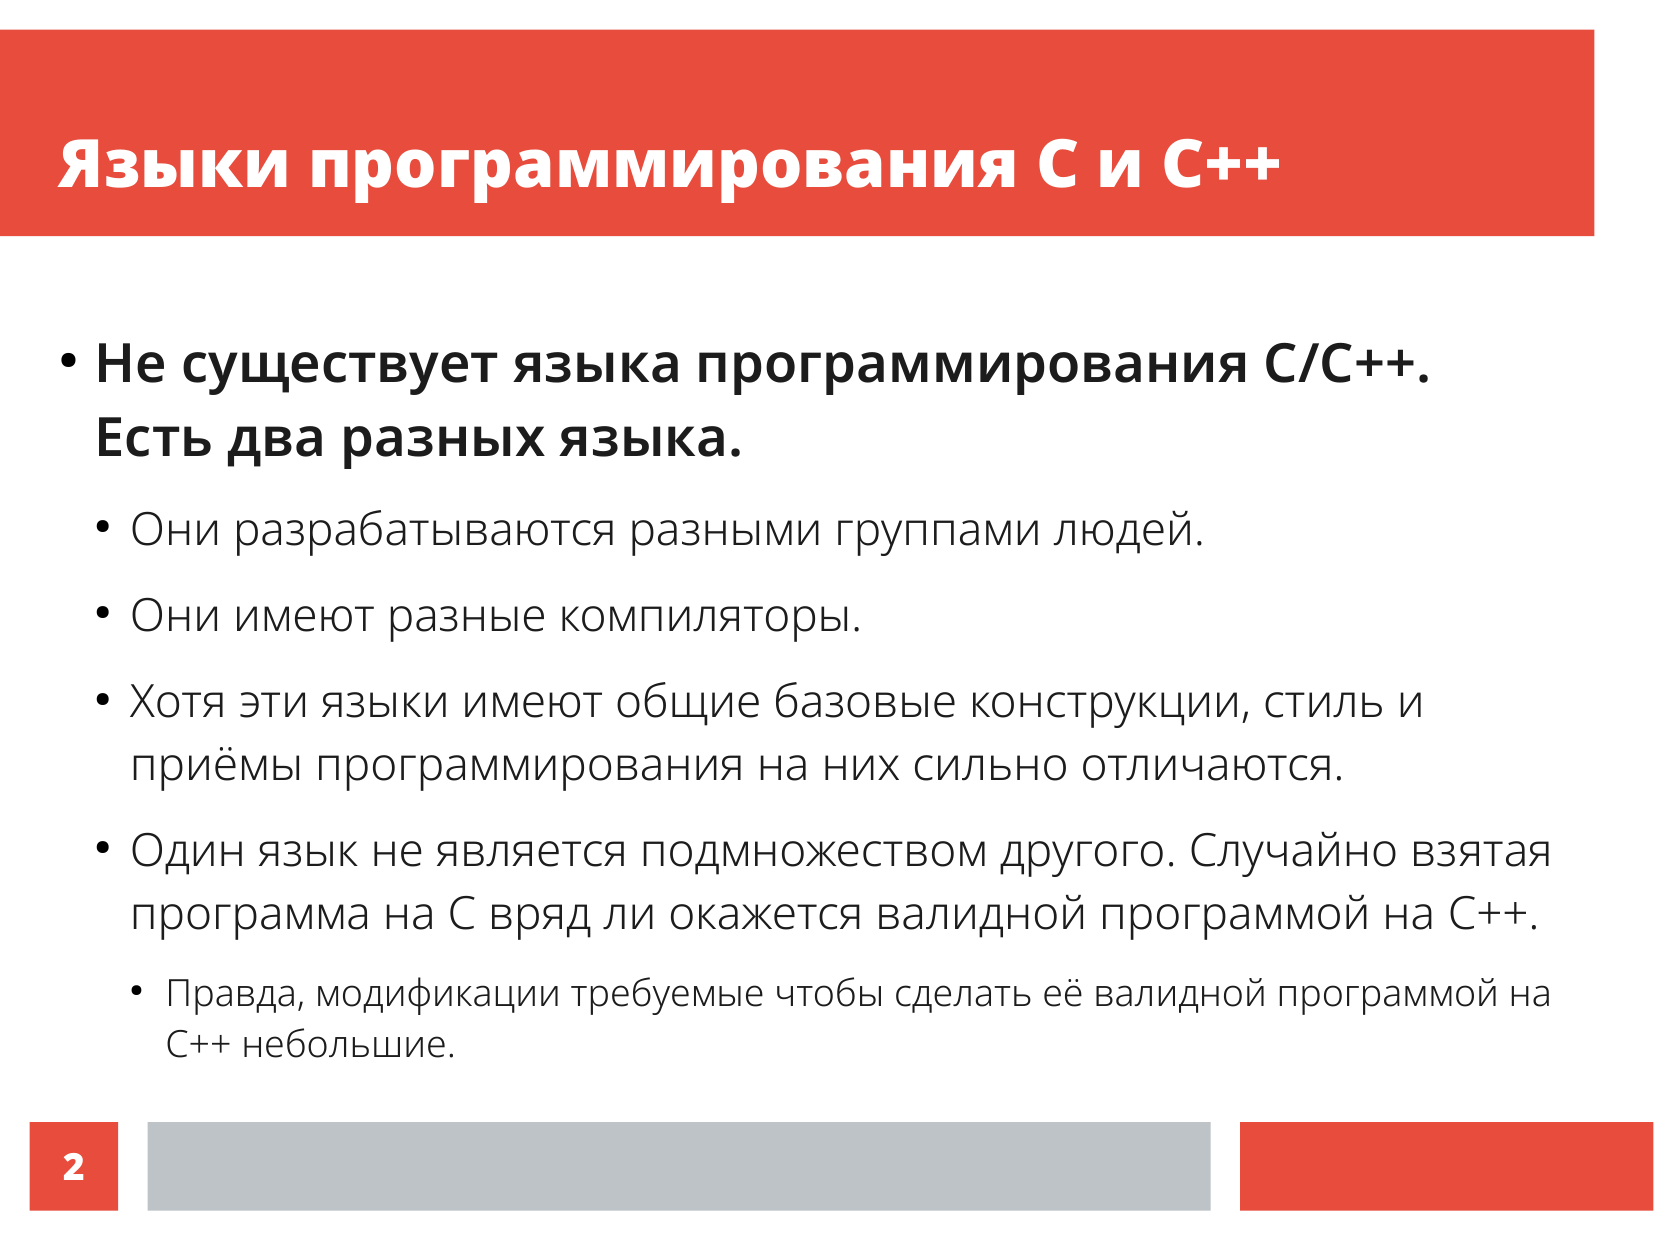

# Языки программирования C и C++
Не существует языка программирования C/C++. Есть два разных языка.
Они разрабатываются разными группами людей.
Они имеют разные компиляторы.
Хотя эти языки имеют общие базовые конструкции, стиль и приёмы программирования на них сильно отличаются.
Один язык не является подмножеством другого. Случайно взятая программа на C вряд ли окажется валидной программой на C++.
Правда, модификации требуемые чтобы сделать её валидной программой на C++ небольшие.
2